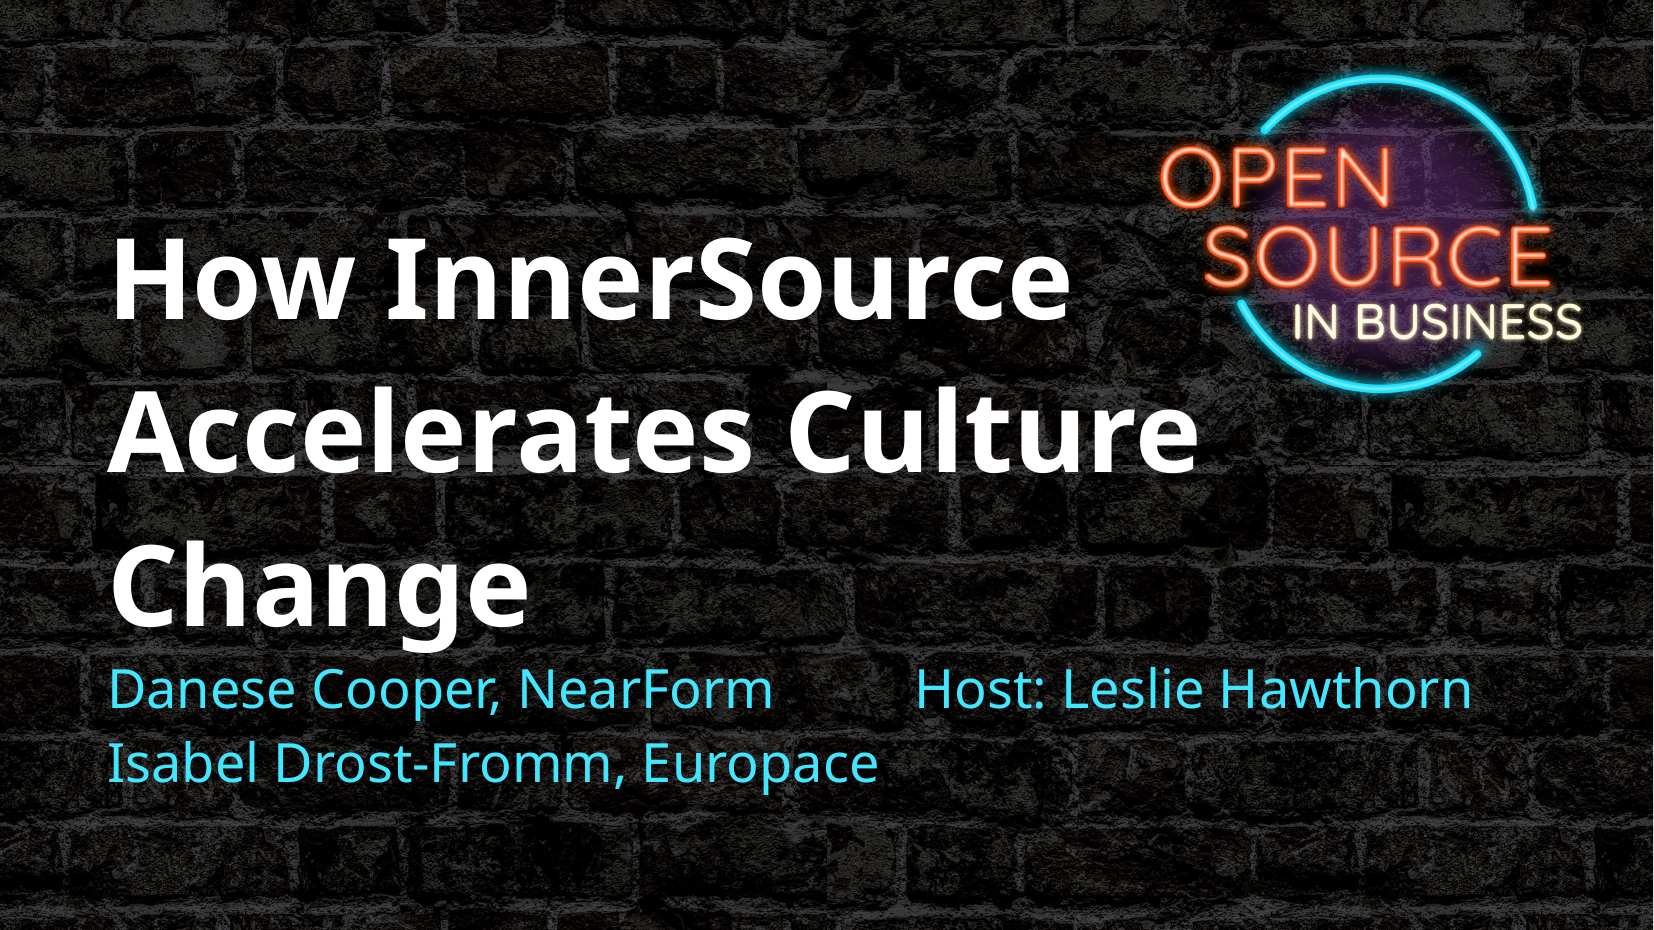

# How InnerSource Accelerates Culture Change
Danese Cooper, NearForm
Isabel Drost-Fromm, Europace
Host: Leslie Hawthorn